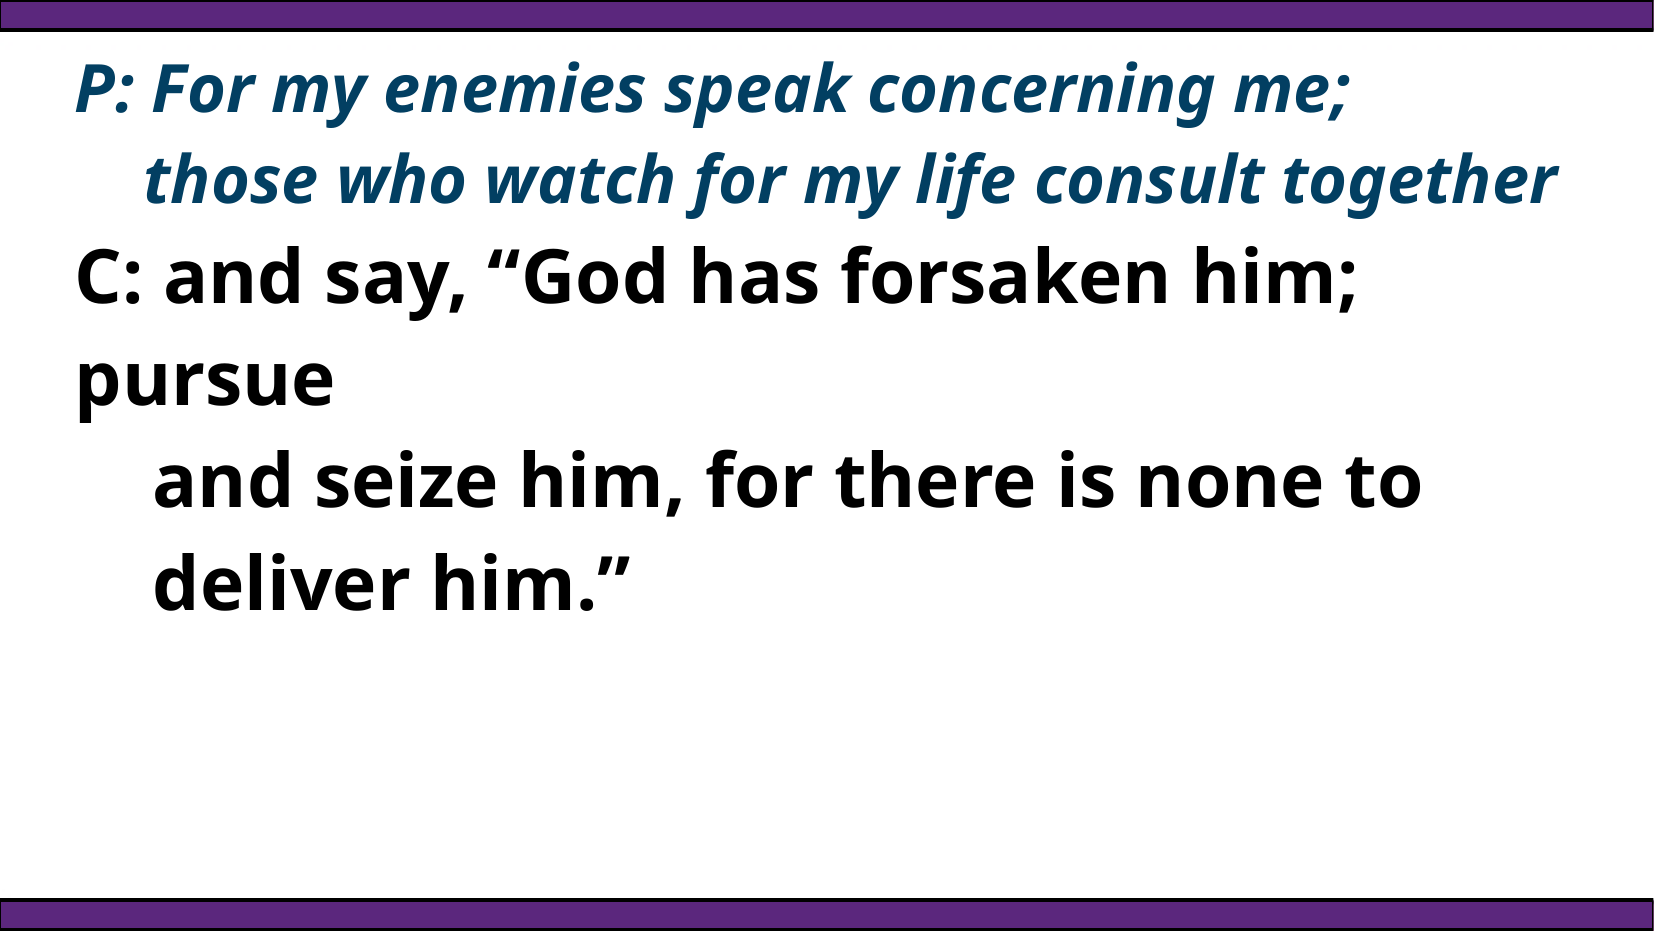

P: For my enemies speak concerning me;
 those who watch for my life consult together
C: and say, “God has forsaken him; pursue
 and seize him, for there is none to
 deliver him.”